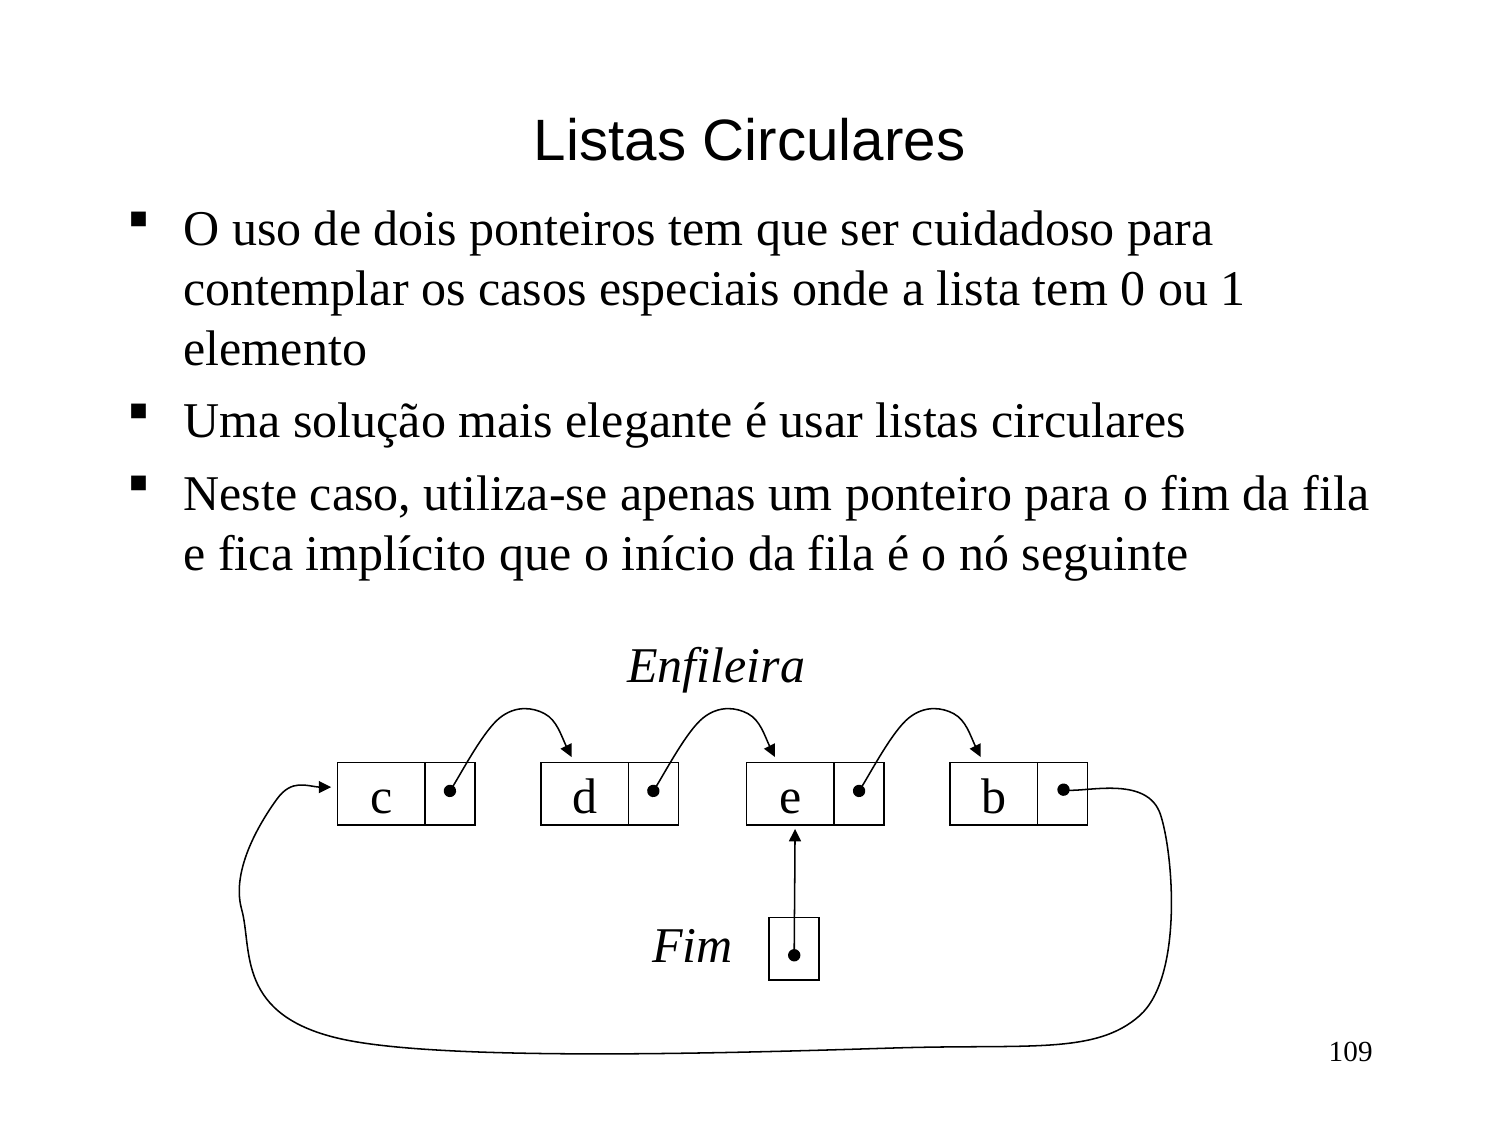

# Listas Circulares
O uso de dois ponteiros tem que ser cuidadoso para contemplar os casos especiais onde a lista tem 0 ou 1 elemento
Uma solução mais elegante é usar listas circulares
Neste caso, utiliza-se apenas um ponteiro para o fim da fila e fica implícito que o início da fila é o nó seguinte
c
d
a
b
Fim
Início
Desenfileira
c
d
b
Fim
Enfileira
c
d
e
b
Fim
109